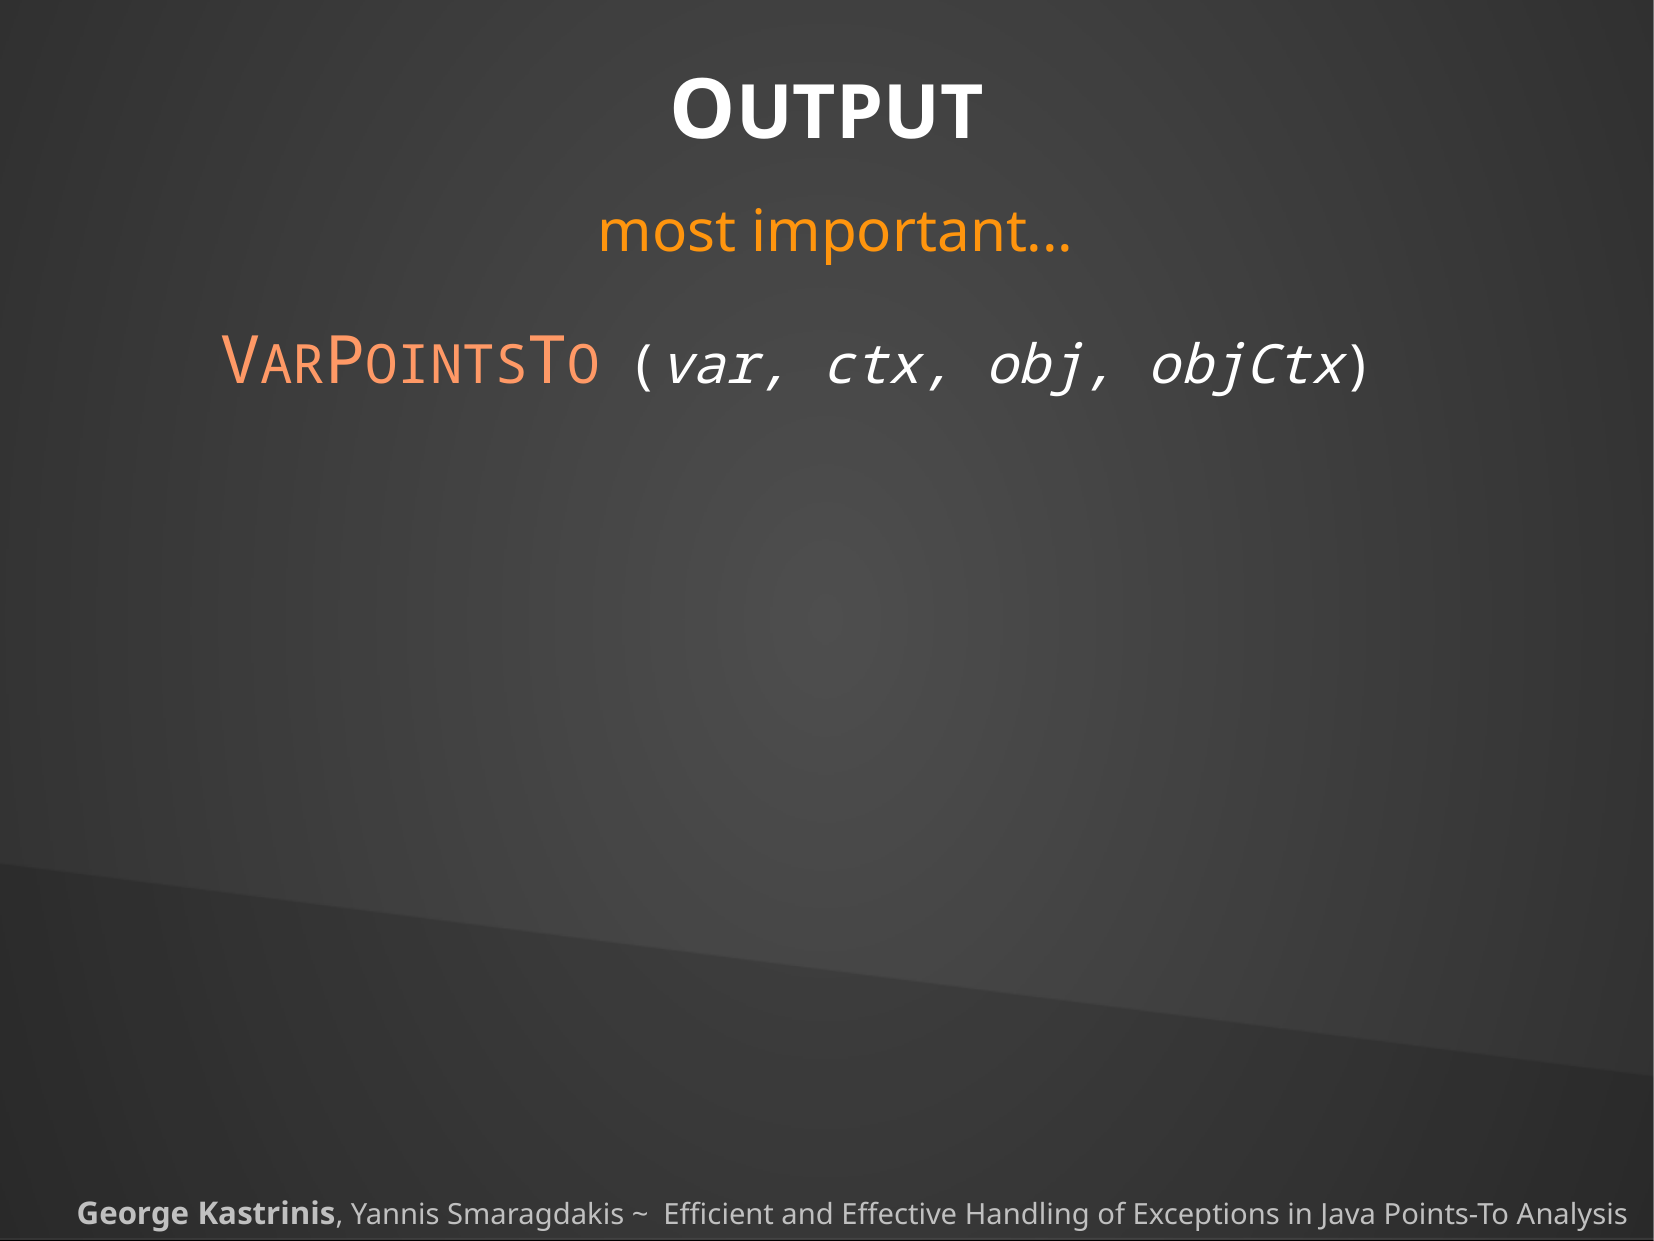

OUTPUT
most important...
VARPOINTSTO (var, ctx, obj, objCtx)